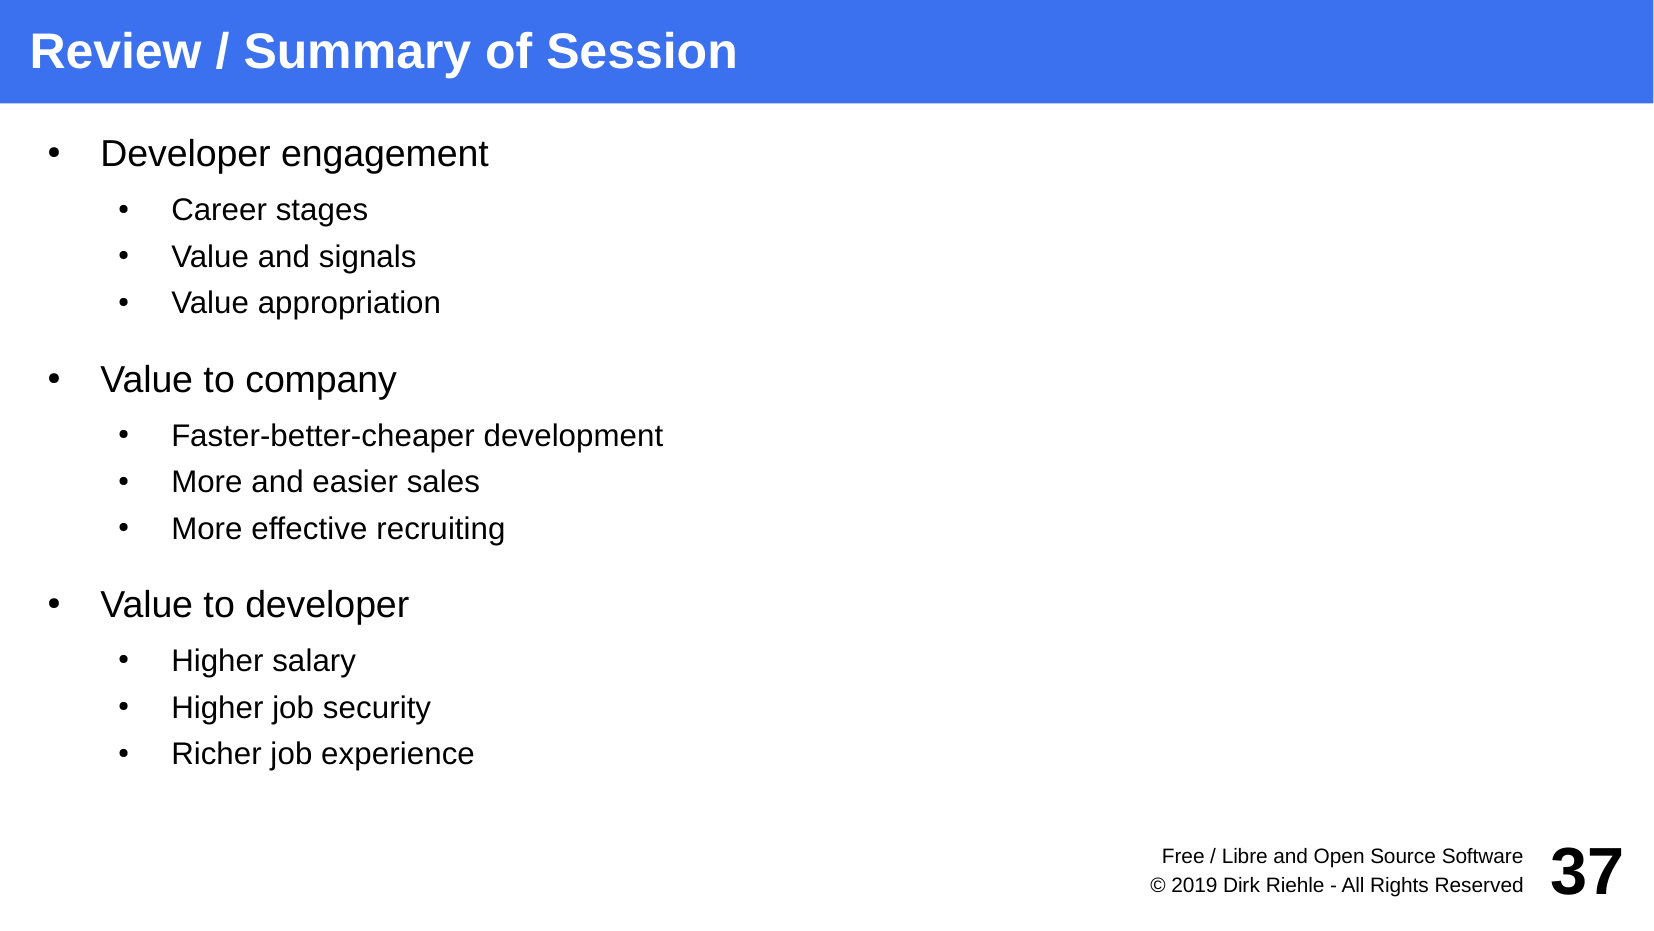

# Review / Summary of Session
Developer engagement
Career stages
Value and signals
Value appropriation
Value to company
Faster-better-cheaper development
More and easier sales
More effective recruiting
Value to developer
Higher salary
Higher job security
Richer job experience
Free / Libre and Open Source Software
37
© 2019 Dirk Riehle - All Rights Reserved